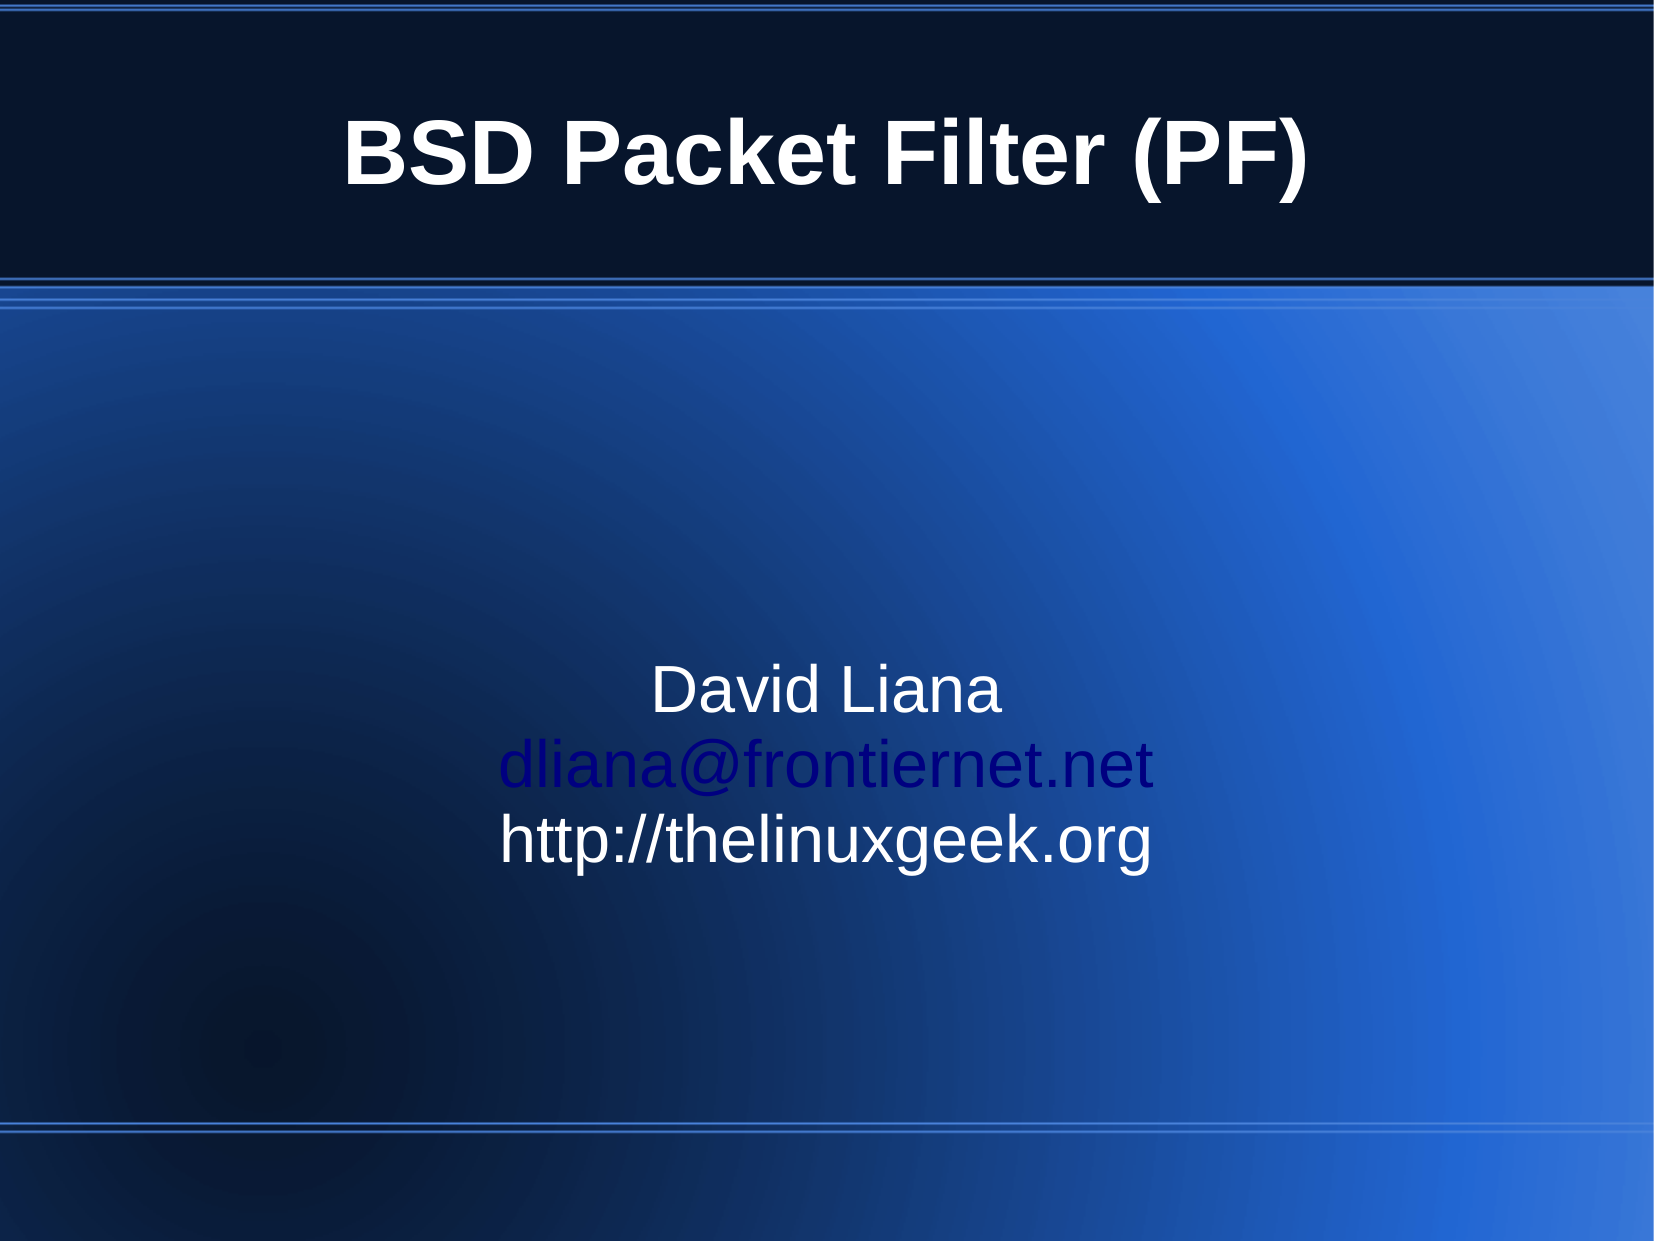

# BSD Packet Filter (PF)
David Liana
dliana@frontiernet.net
http://thelinuxgeek.org